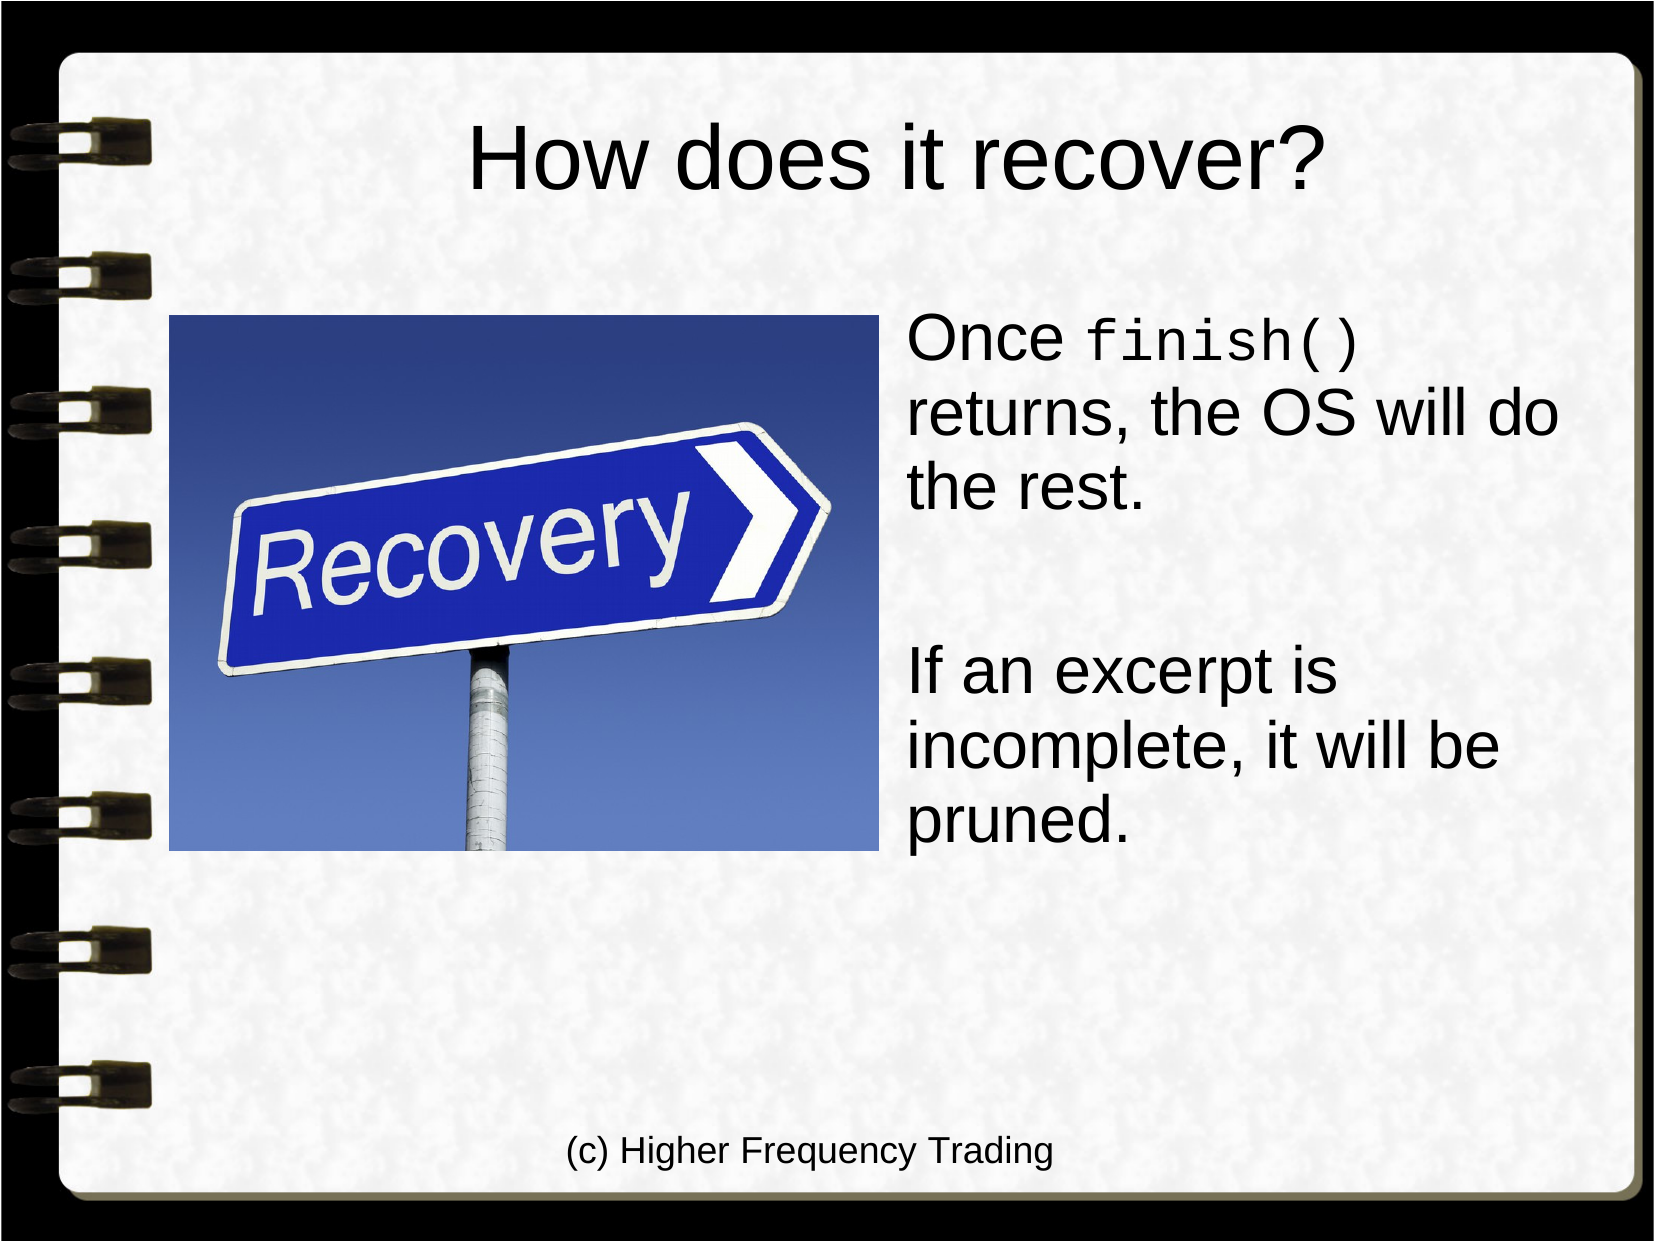

# How does it recover?
Once finish() returns, the OS will do the rest.
If an excerpt is incomplete, it will be pruned.